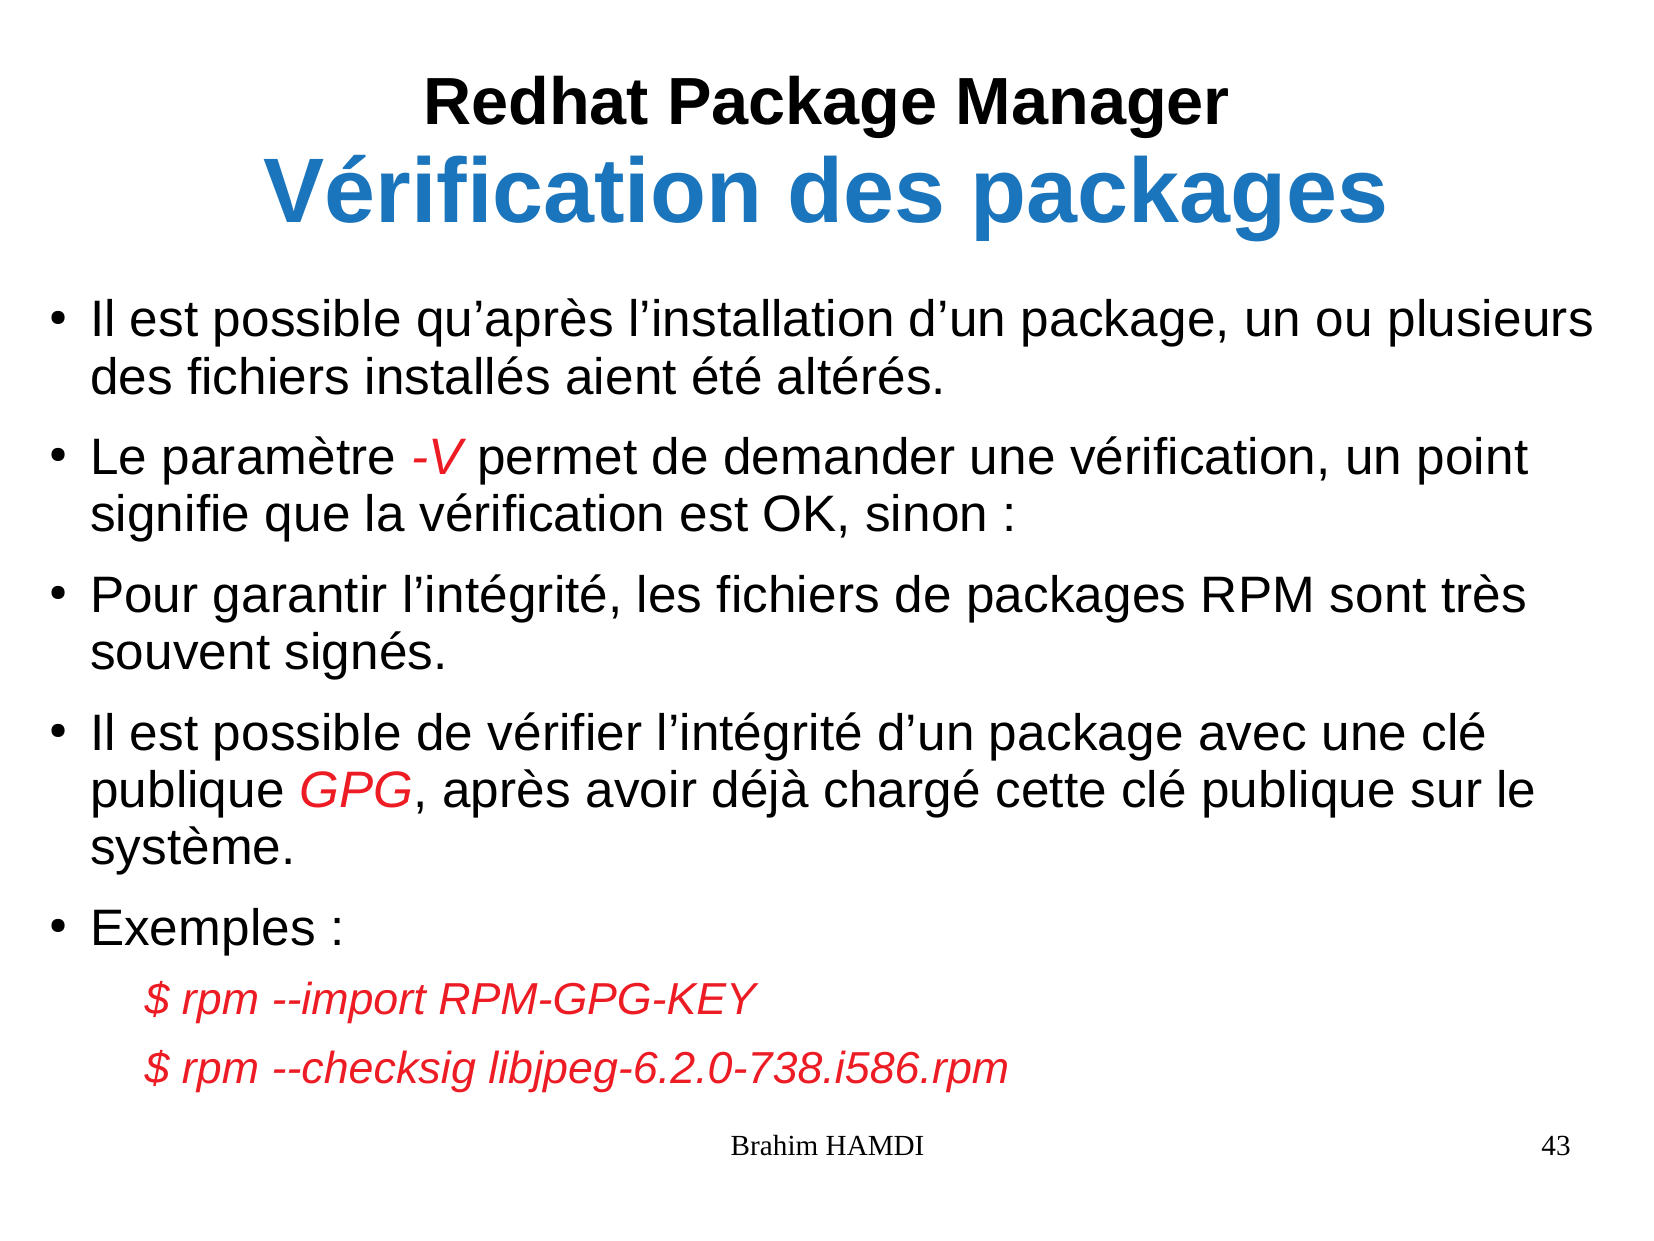

# Redhat Package Manager Vérification des packages
Il est possible qu’après l’installation d’un package, un ou plusieurs des fichiers installés aient été altérés.
Le paramètre -V permet de demander une vérification, un point signifie que la vérification est OK, sinon :
Pour garantir l’intégrité, les fichiers de packages RPM sont très souvent signés.
Il est possible de vérifier l’intégrité d’un package avec une clé publique GPG, après avoir déjà chargé cette clé publique sur le système.
Exemples :
$ rpm --import RPM-GPG-KEY
$ rpm --checksig libjpeg-6.2.0-738.i586.rpm
Brahim HAMDI
43